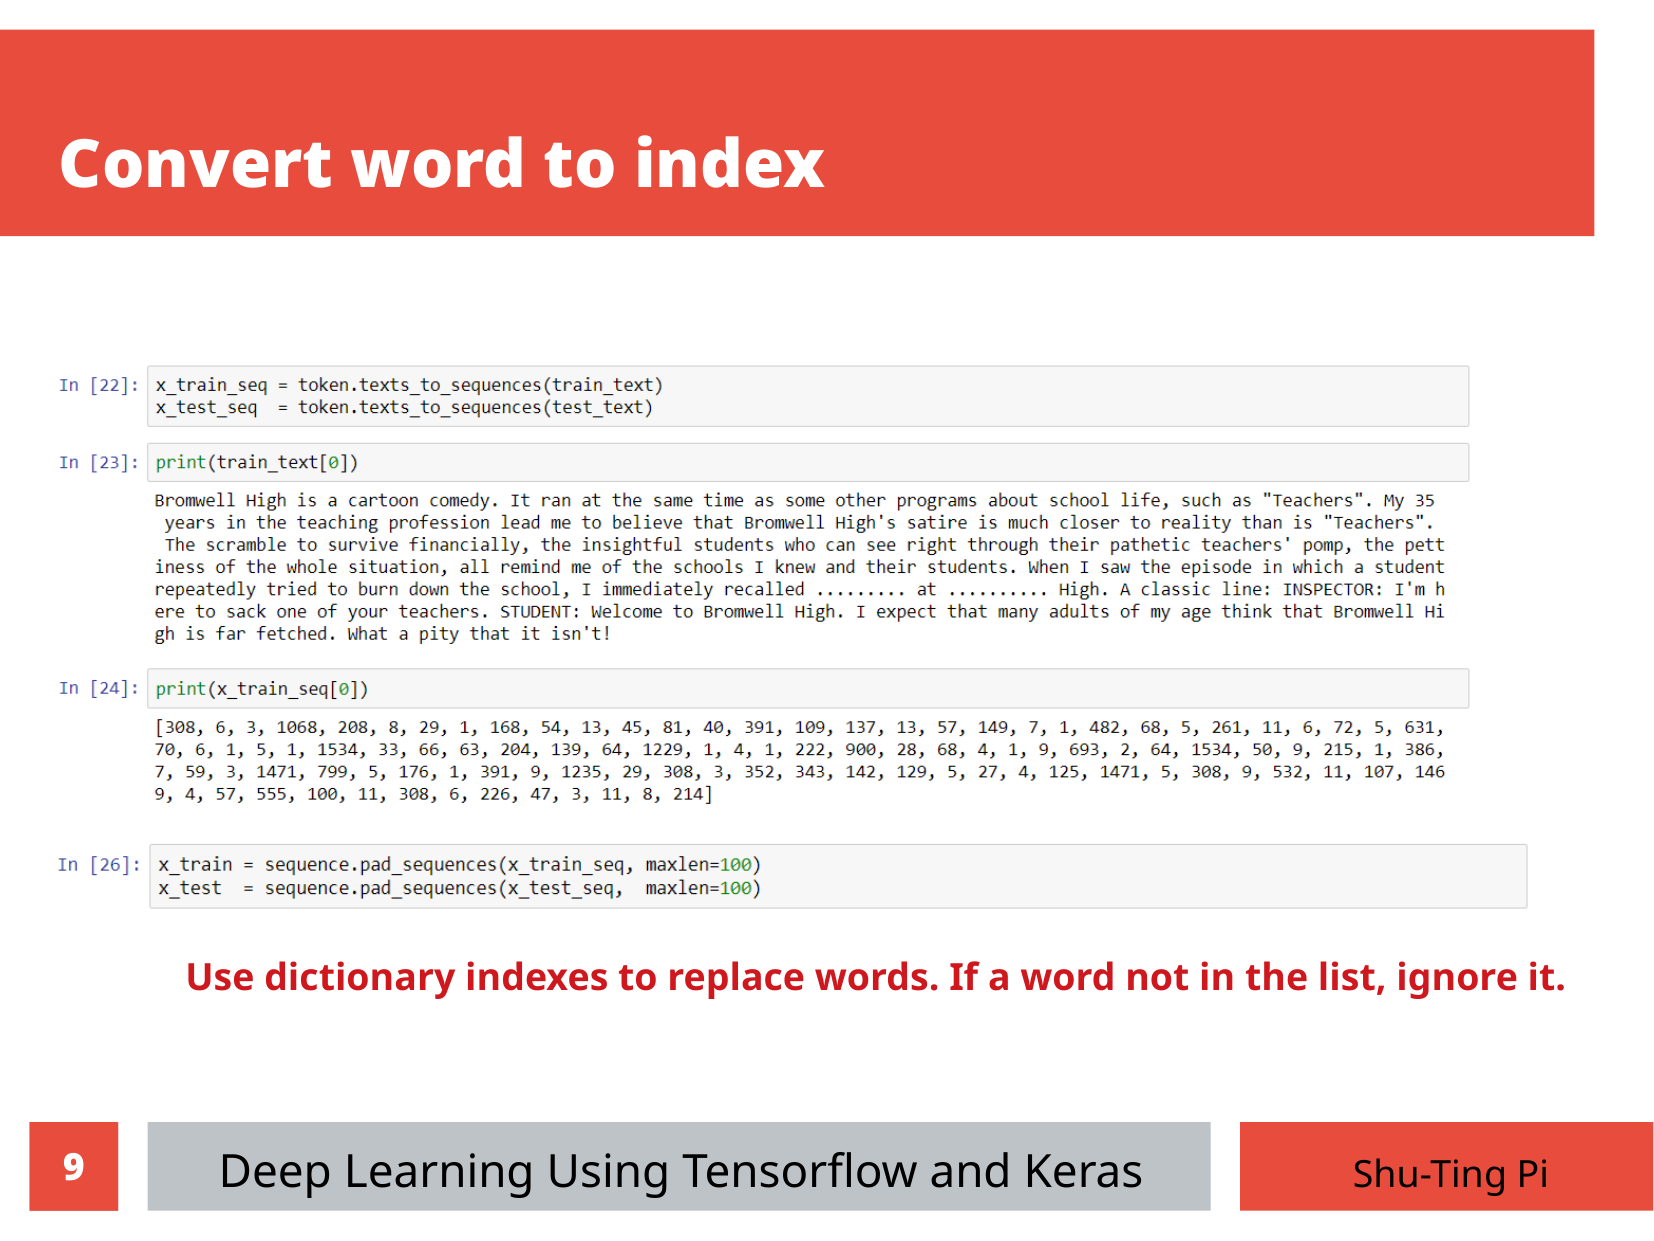

# Convert word to index
Use dictionary indexes to replace words. If a word not in the list, ignore it.
9
Deep Learning Using Tensorflow and Keras
Shu-Ting Pi